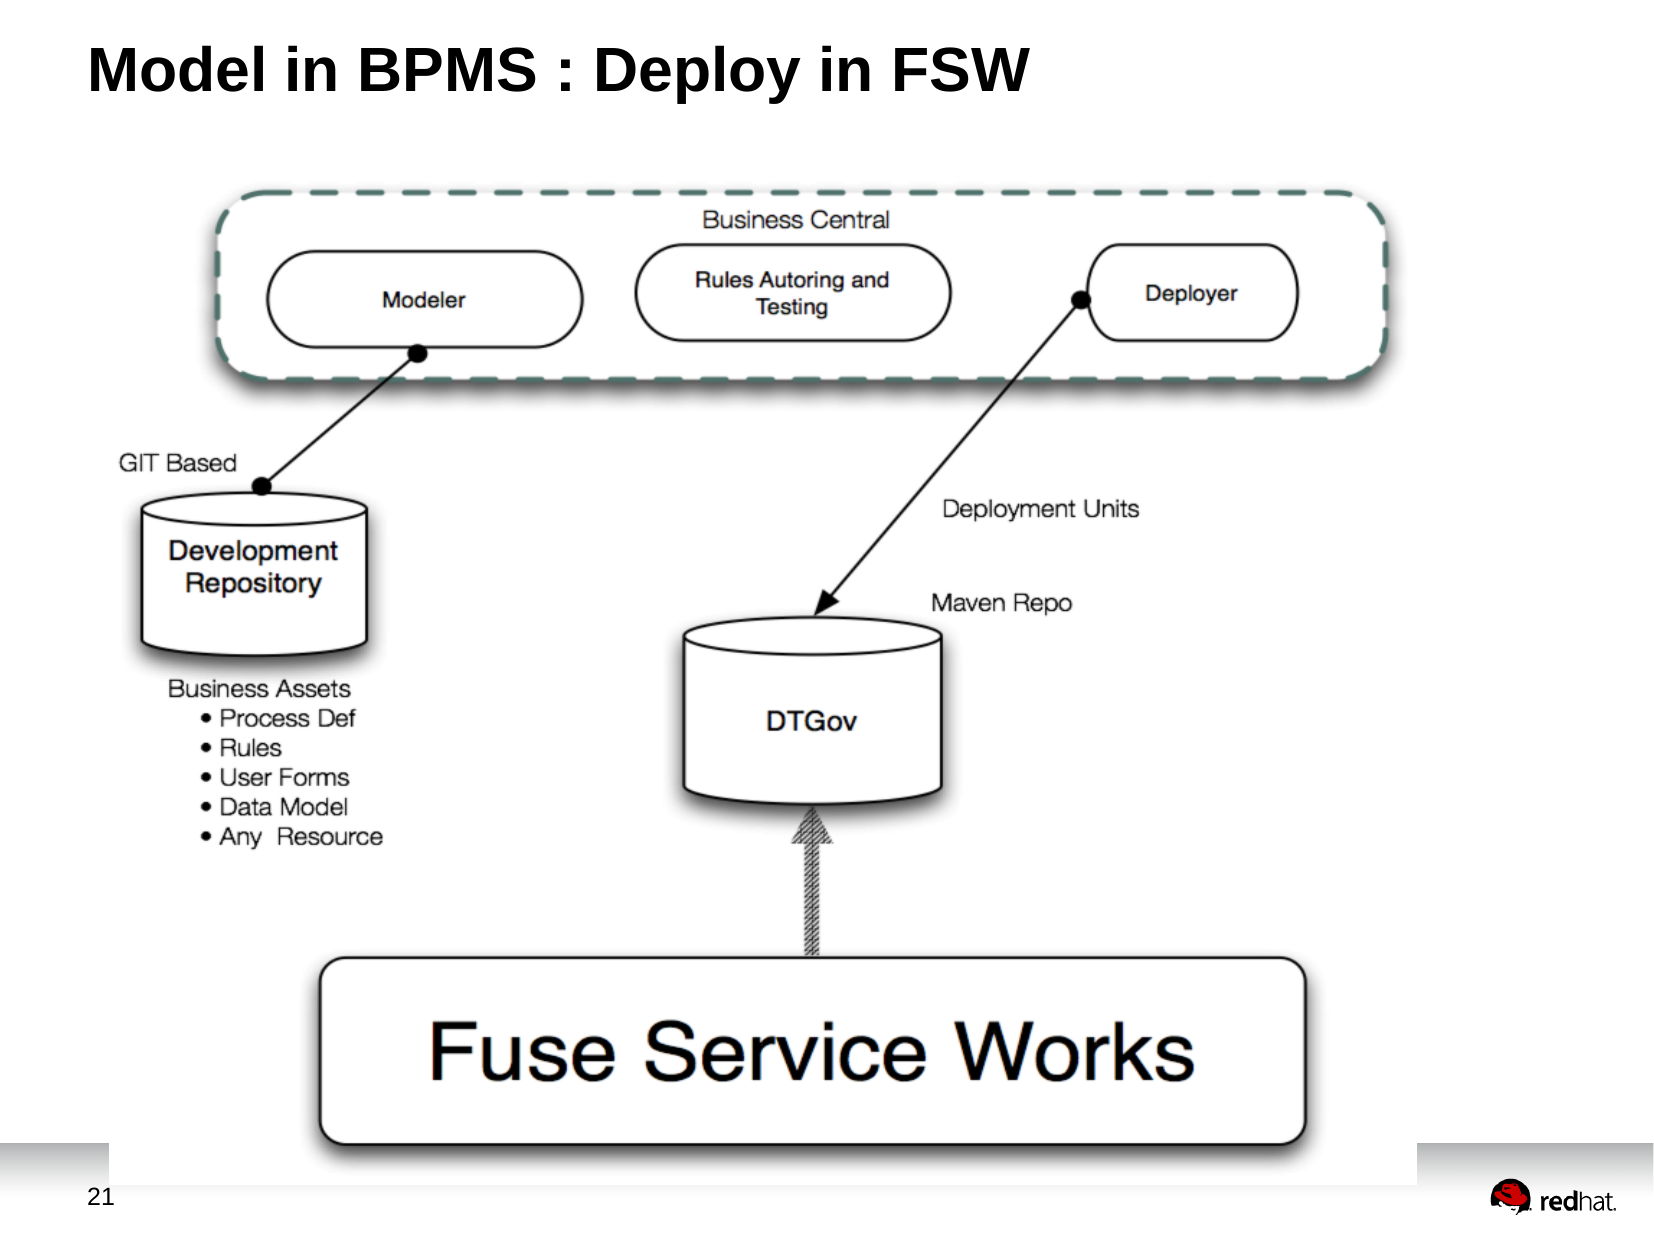

# Model in BPMS : Deploy in FSW